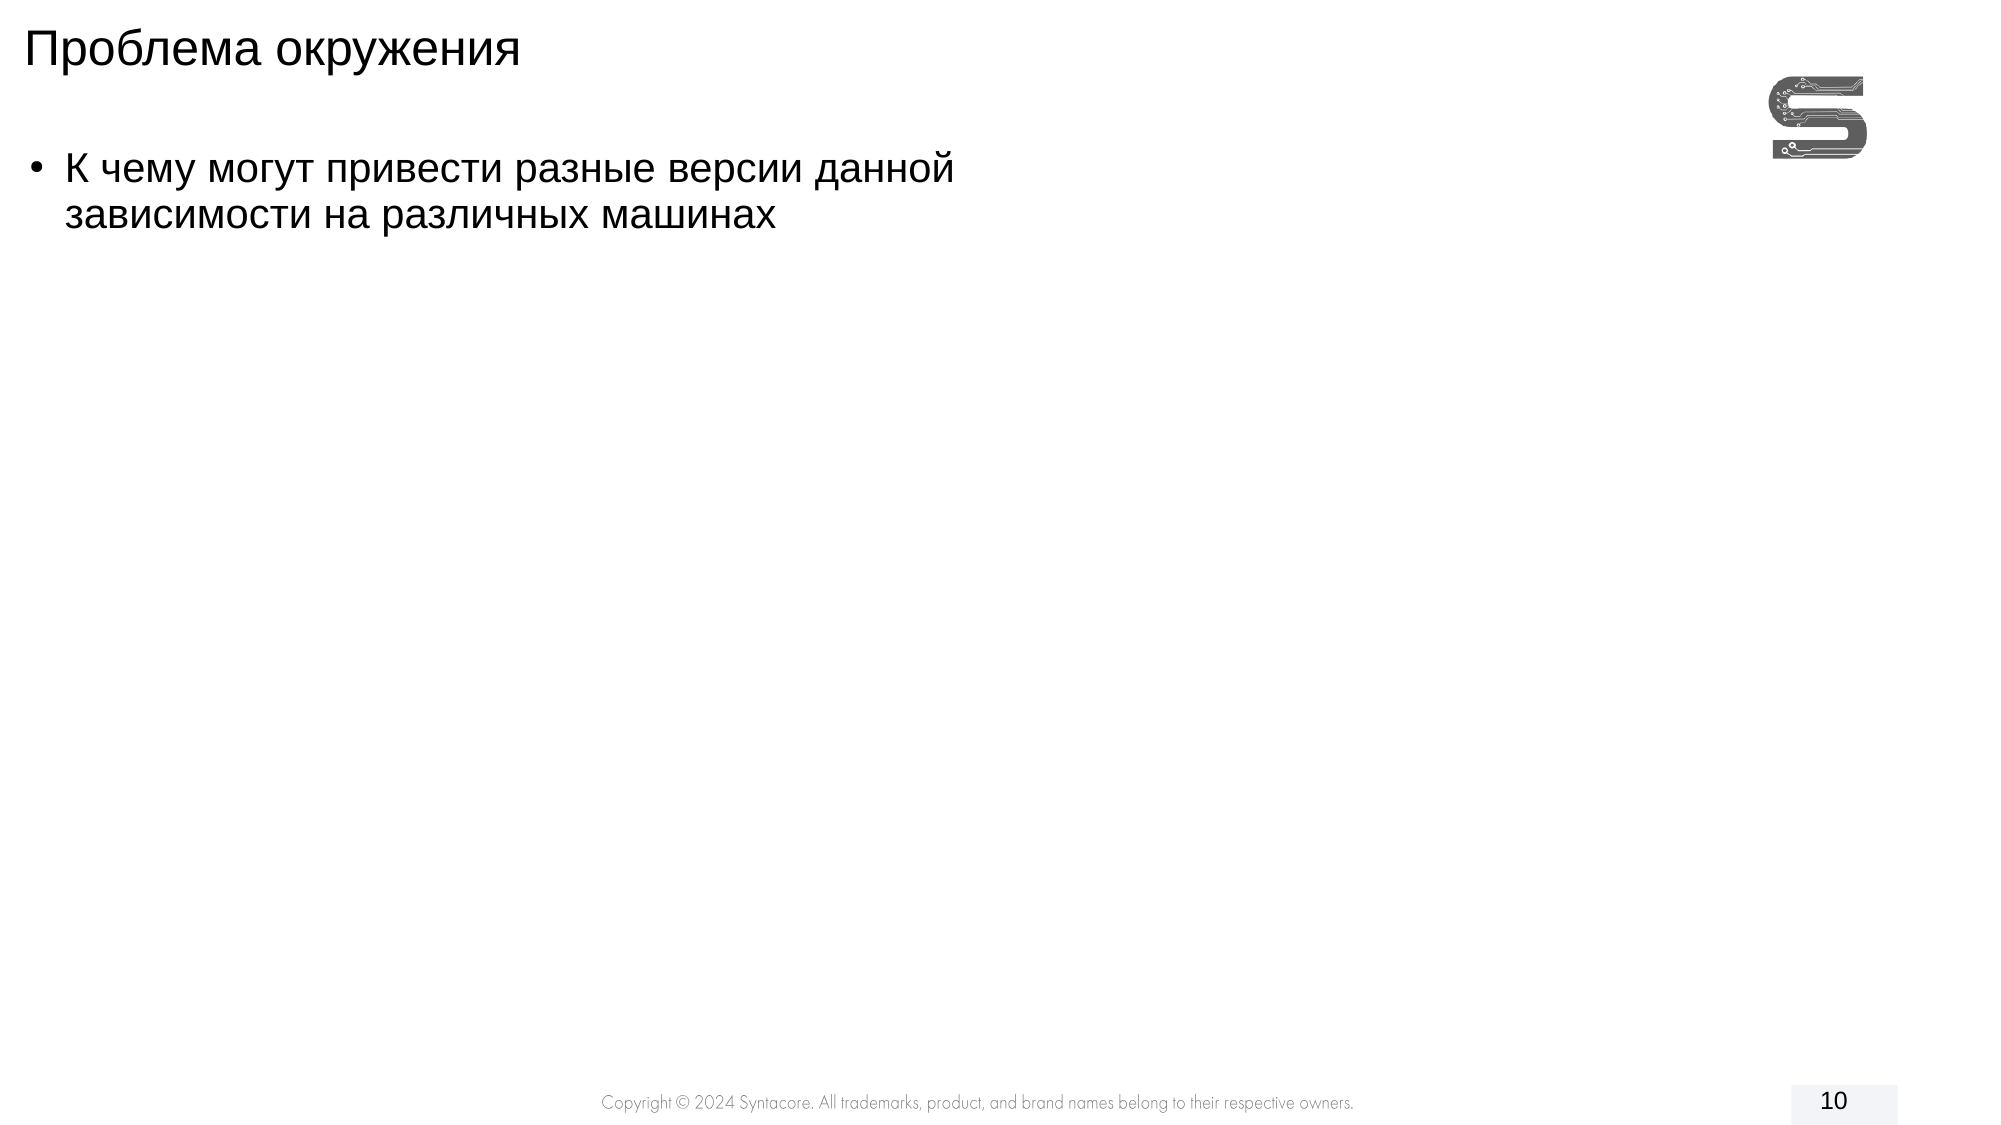

Проблема окружения
К чему могут привести разные версии данной зависимости на различных машинах